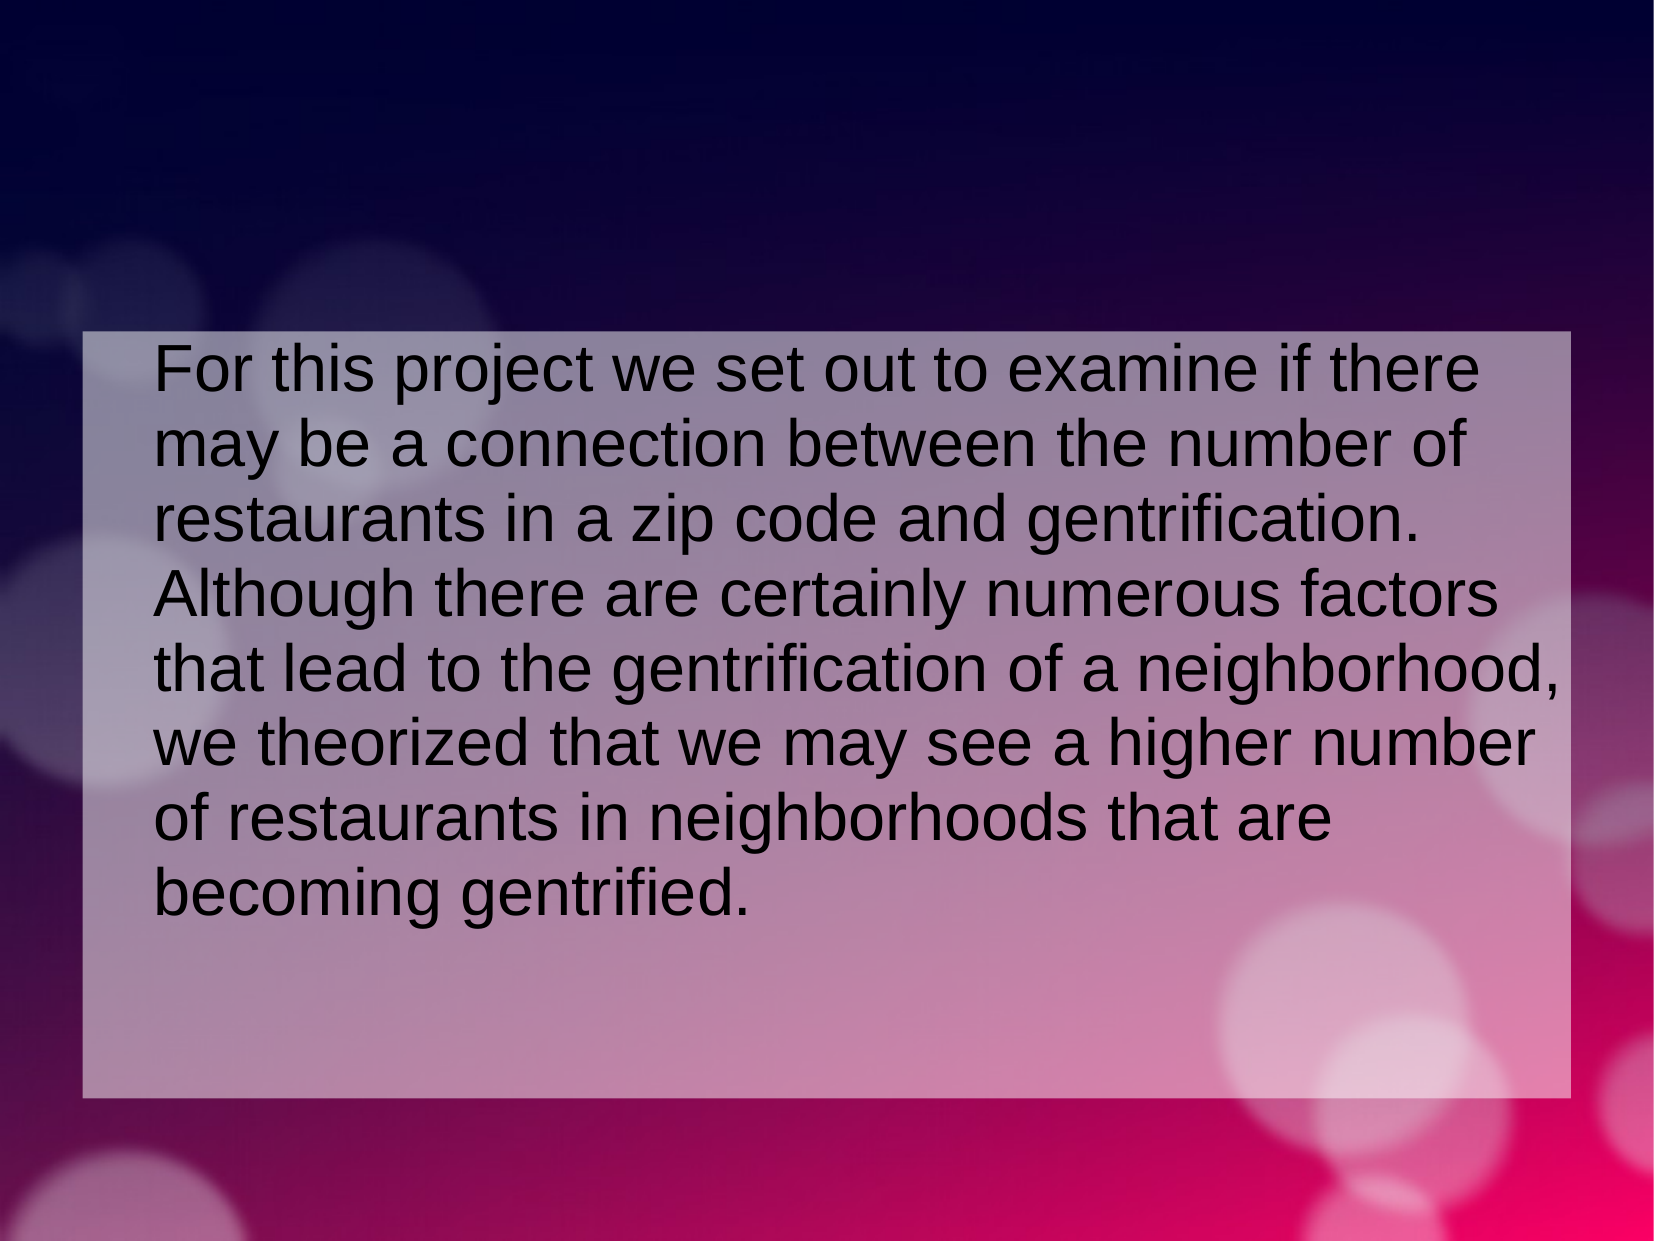

# For this project we set out to examine if there may be a connection between the number of restaurants in a zip code and gentrification. Although there are certainly numerous factors that lead to the gentrification of a neighborhood, we theorized that we may see a higher number of restaurants in neighborhoods that are becoming gentrified.